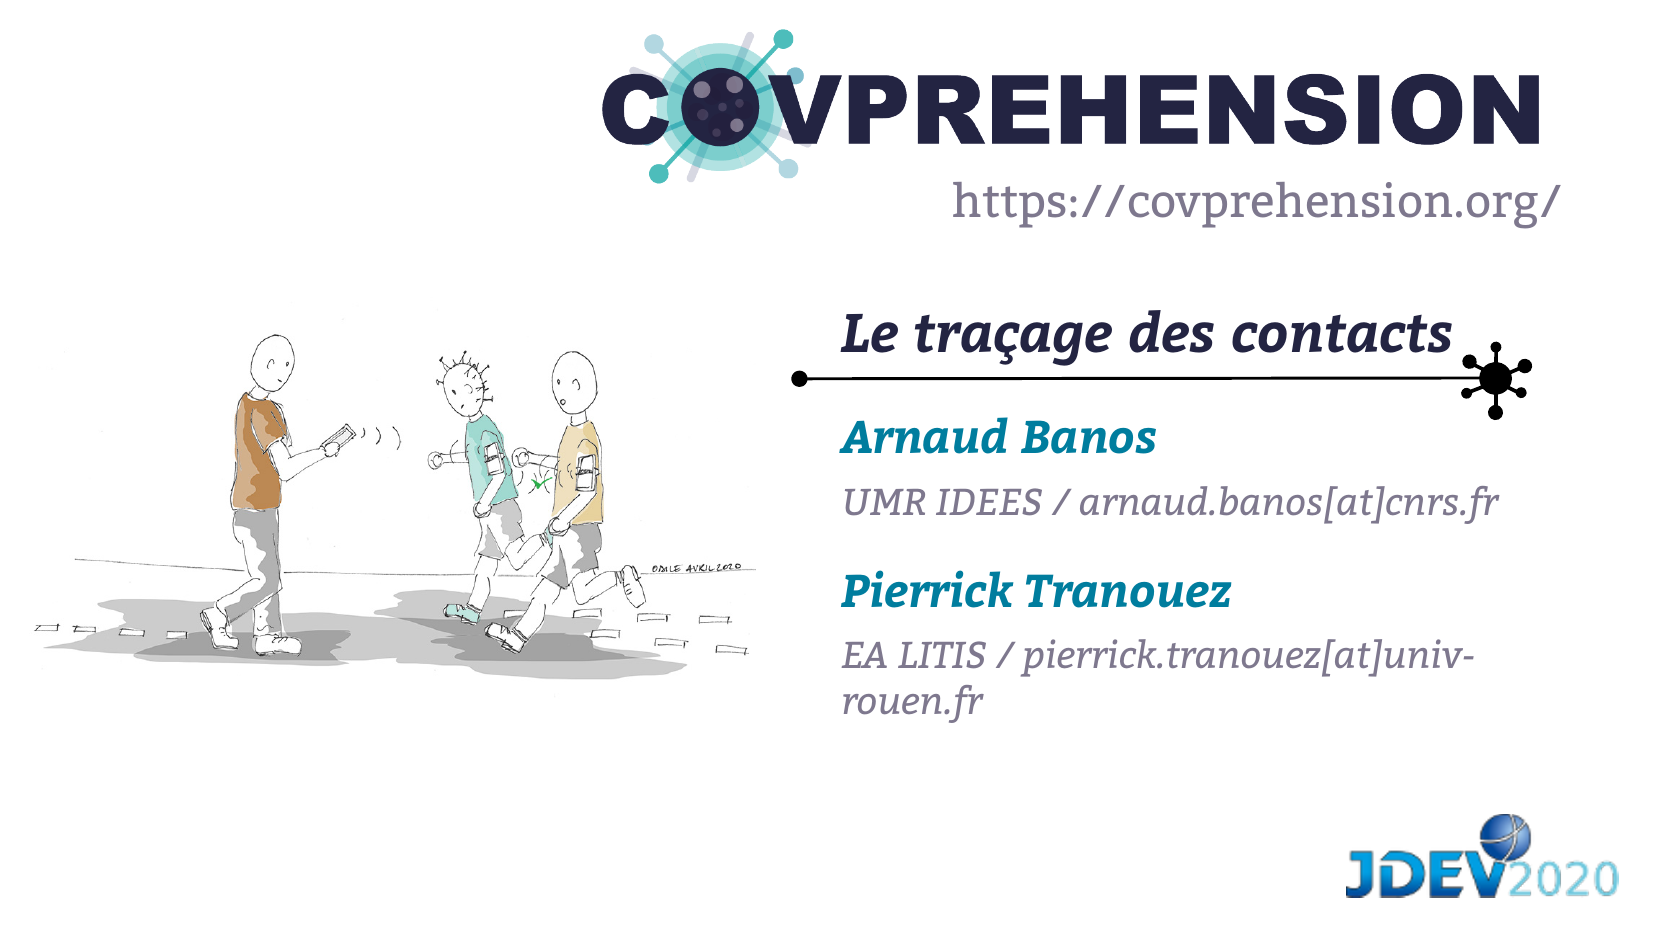

https://covprehension.org/
Le traçage des contacts
Arnaud Banos
UMR IDEES / arnaud.banos[at]cnrs.fr
Pierrick Tranouez
EA LITIS / pierrick.tranouez[at]univ-rouen.fr